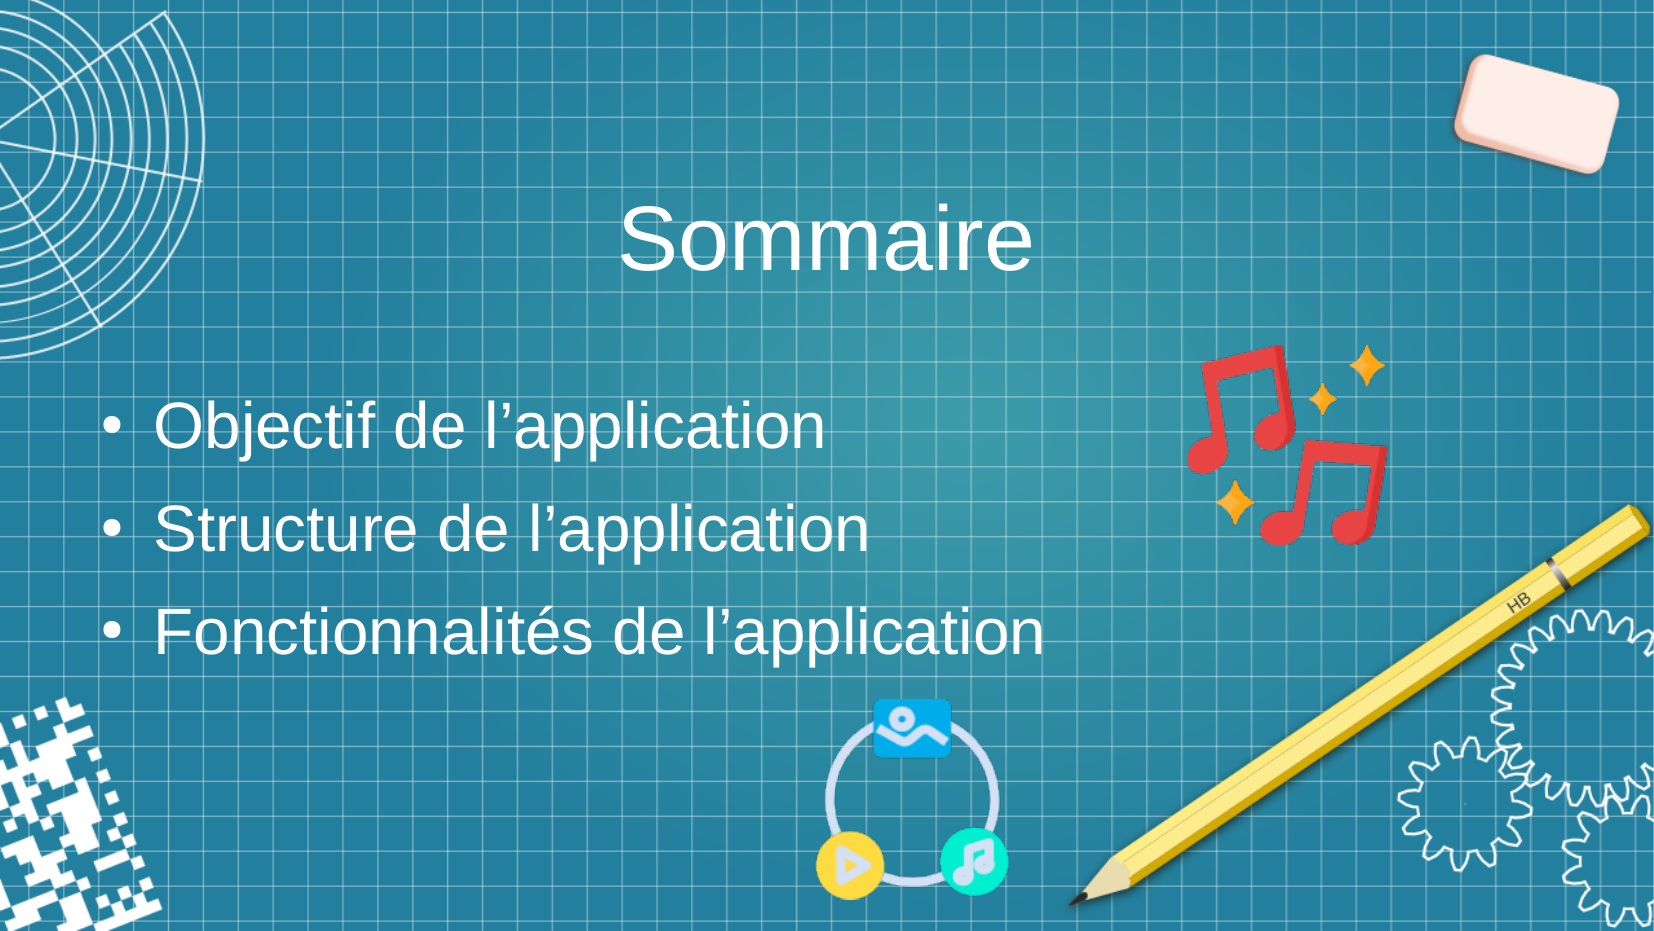

# Sommaire
Objectif de l’application
Structure de l’application
Fonctionnalités de l’application